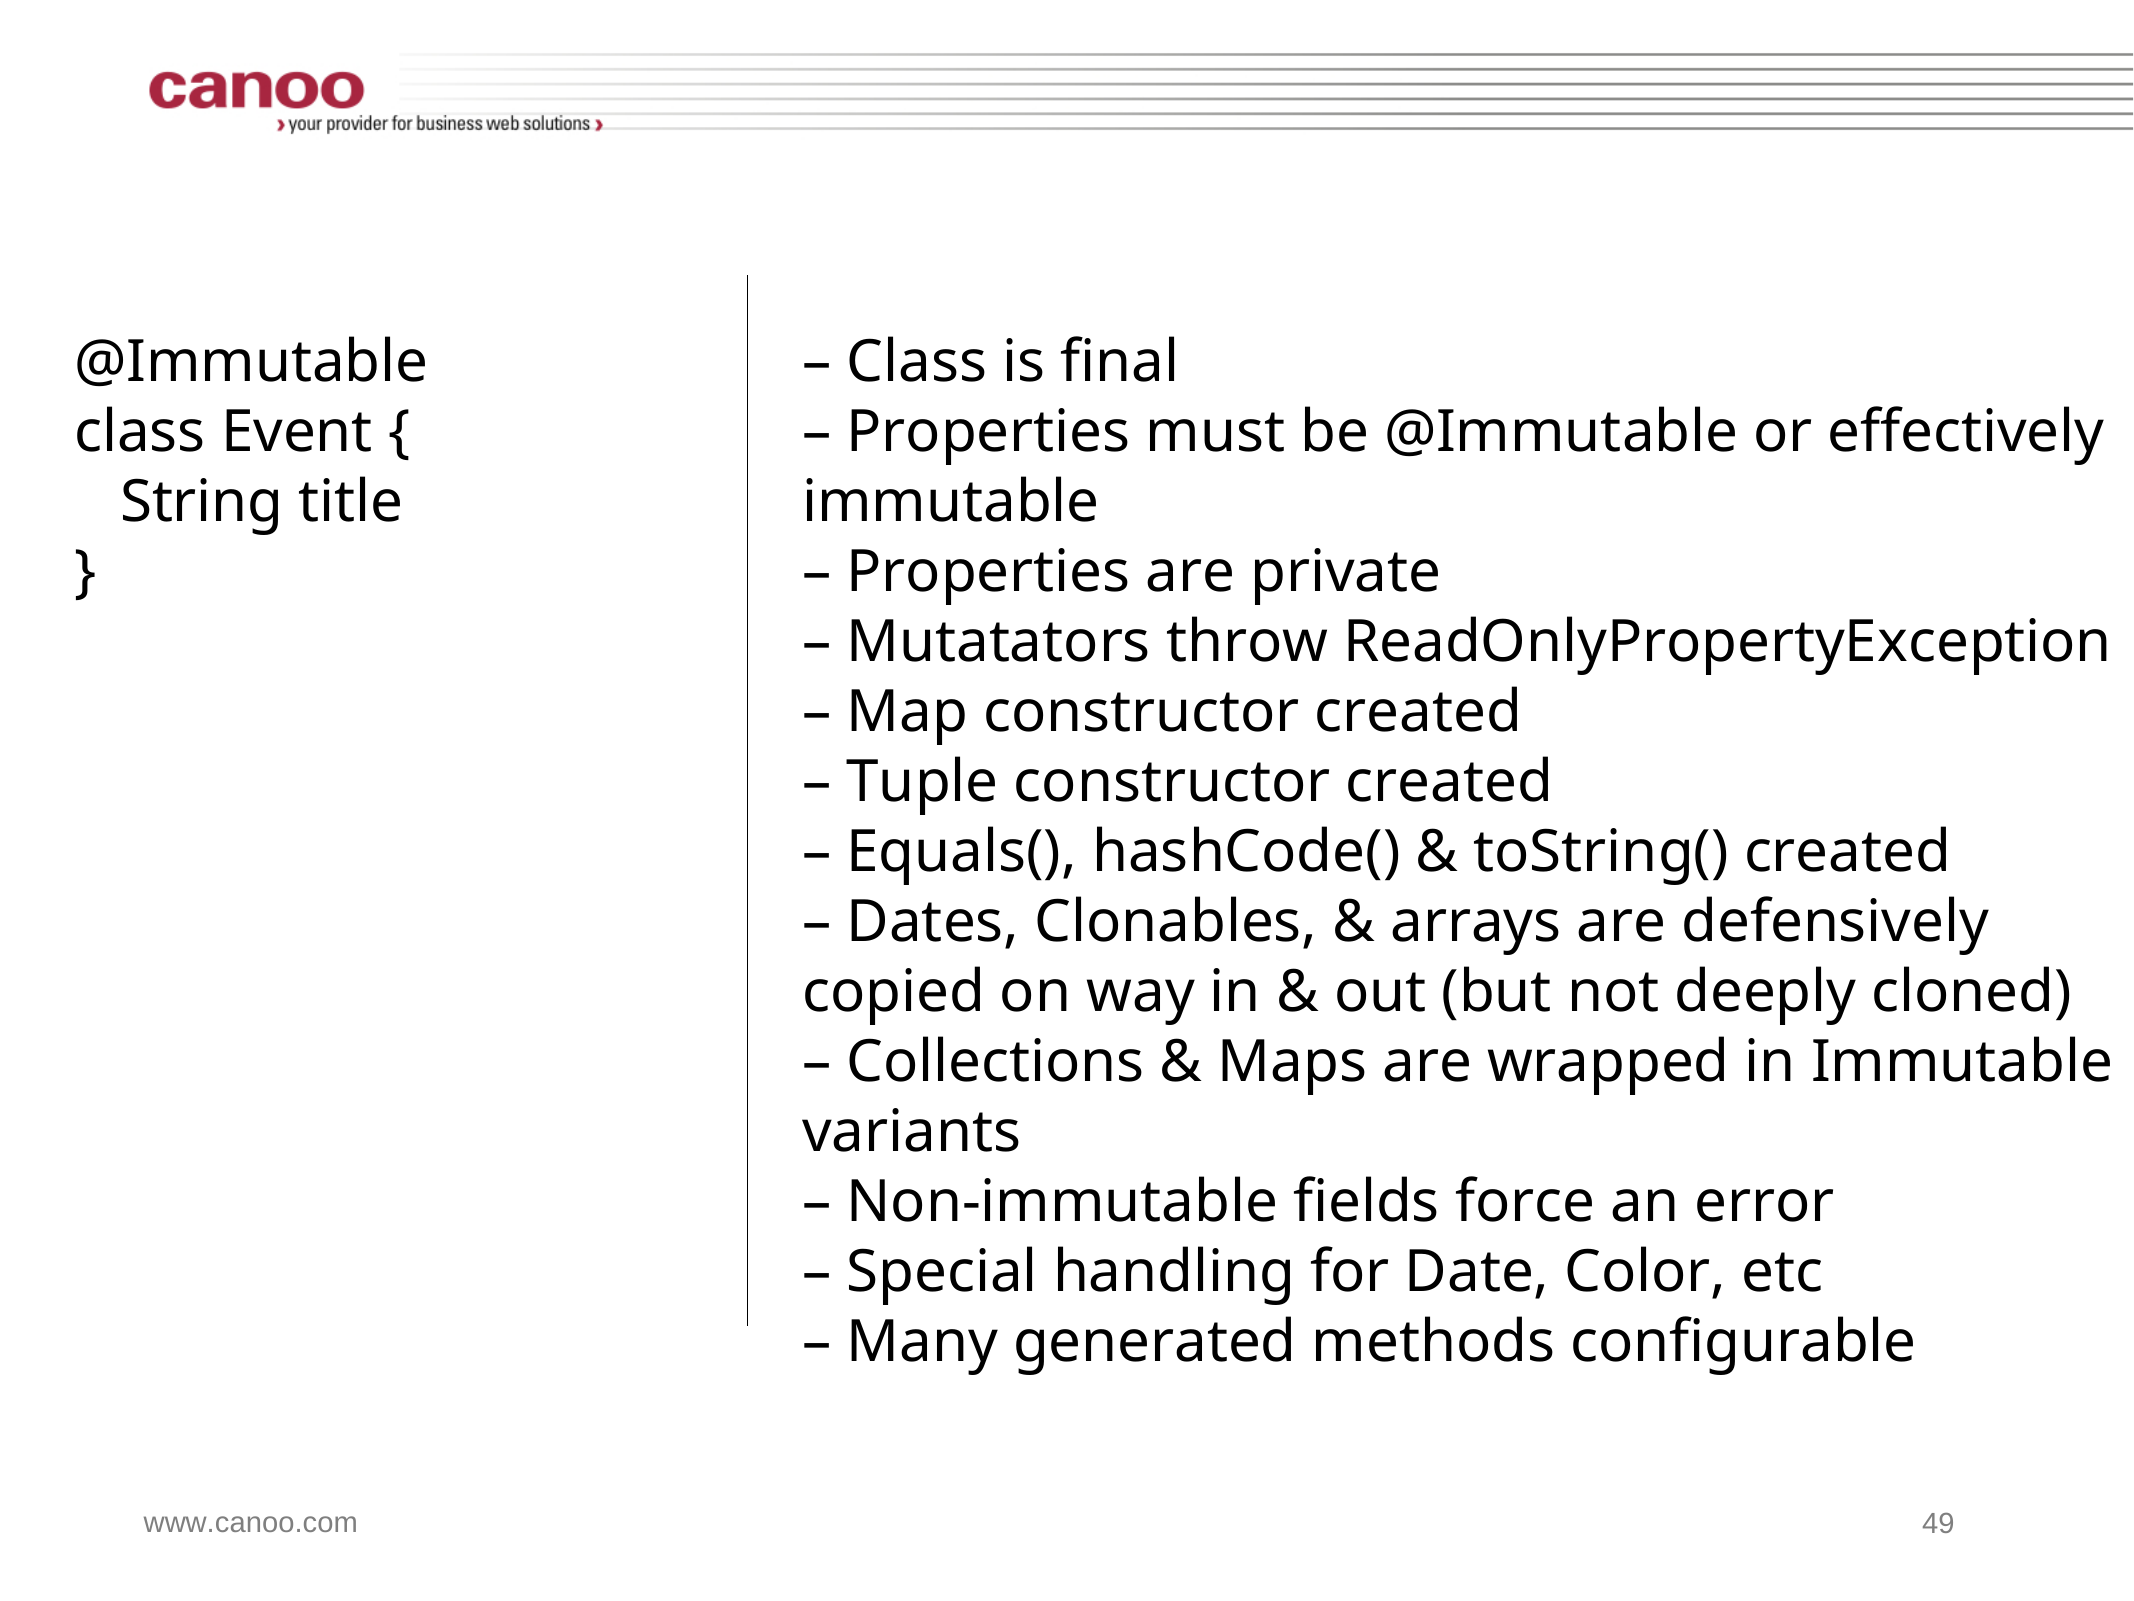

@Immutable
class Event {
 String title
}
– Class is final
– Properties must be @Immutable or effectively immutable
– Properties are private
– Mutatators throw ReadOnlyPropertyException
– Map constructor created
– Tuple constructor created
– Equals(), hashCode() & toString() created
– Dates, Clonables, & arrays are defensively copied on way in & out (but not deeply cloned)
– Collections & Maps are wrapped in Immutable variants
– Non-immutable fields force an error
– Special handling for Date, Color, etc
– Many generated methods configurable